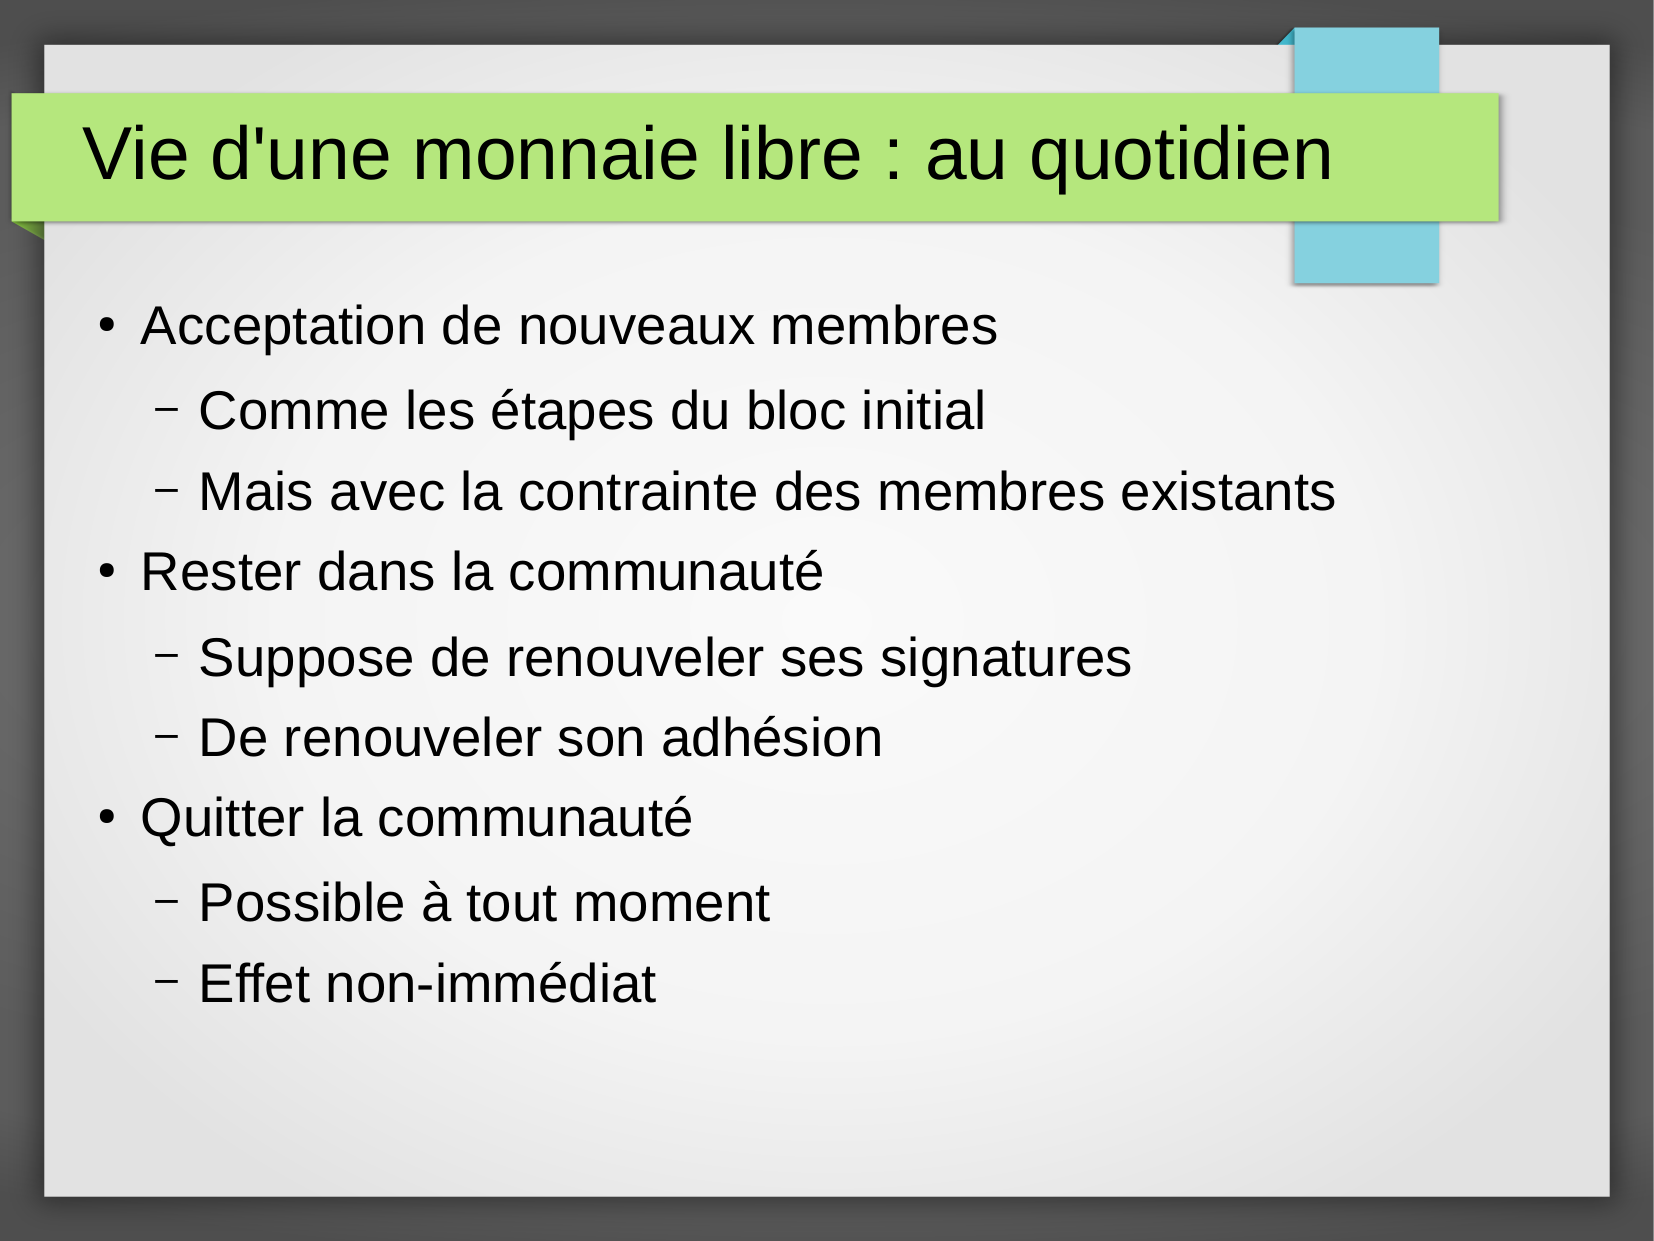

# Vie d'une monnaie libre : au quotidien
Acceptation de nouveaux membres
Comme les étapes du bloc initial
Mais avec la contrainte des membres existants
Rester dans la communauté
Suppose de renouveler ses signatures
De renouveler son adhésion
Quitter la communauté
Possible à tout moment
Effet non-immédiat